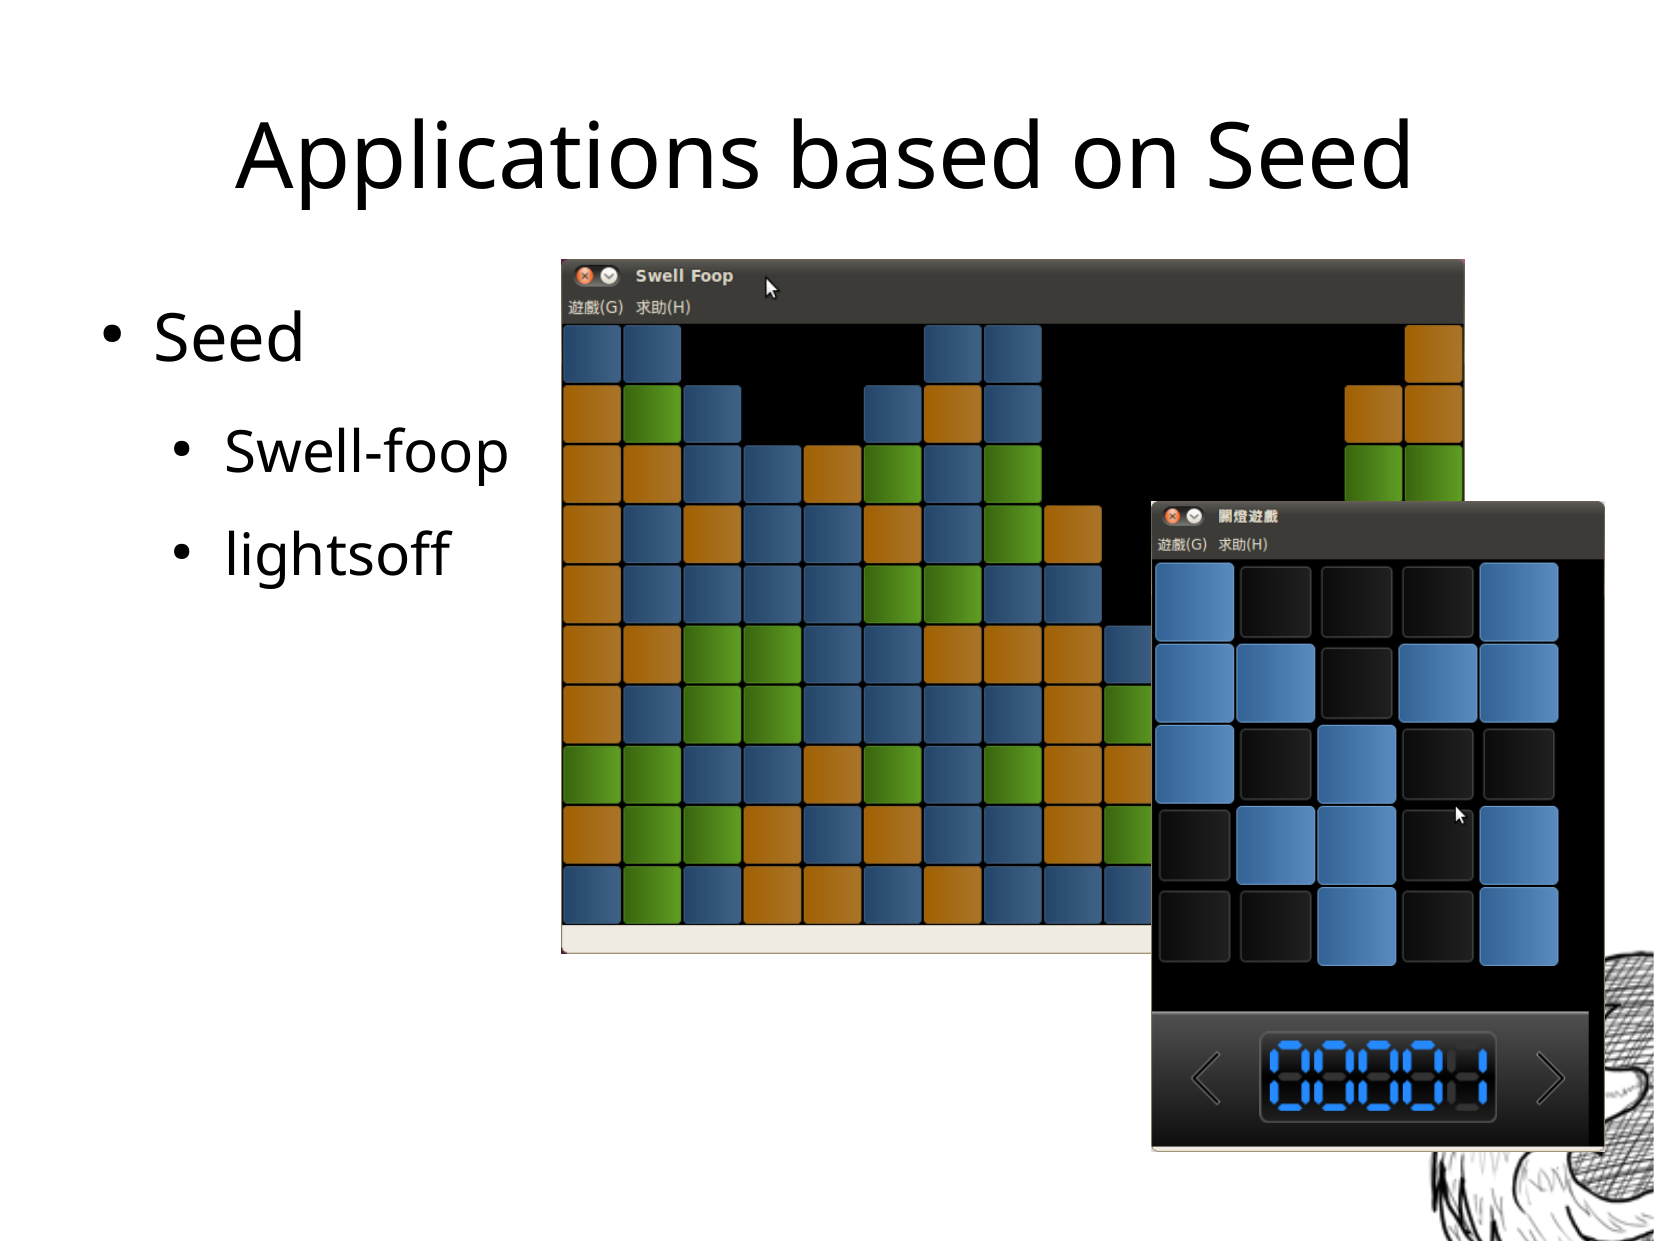

# Applications based on Seed
Seed
Swell-foop
lightsoff